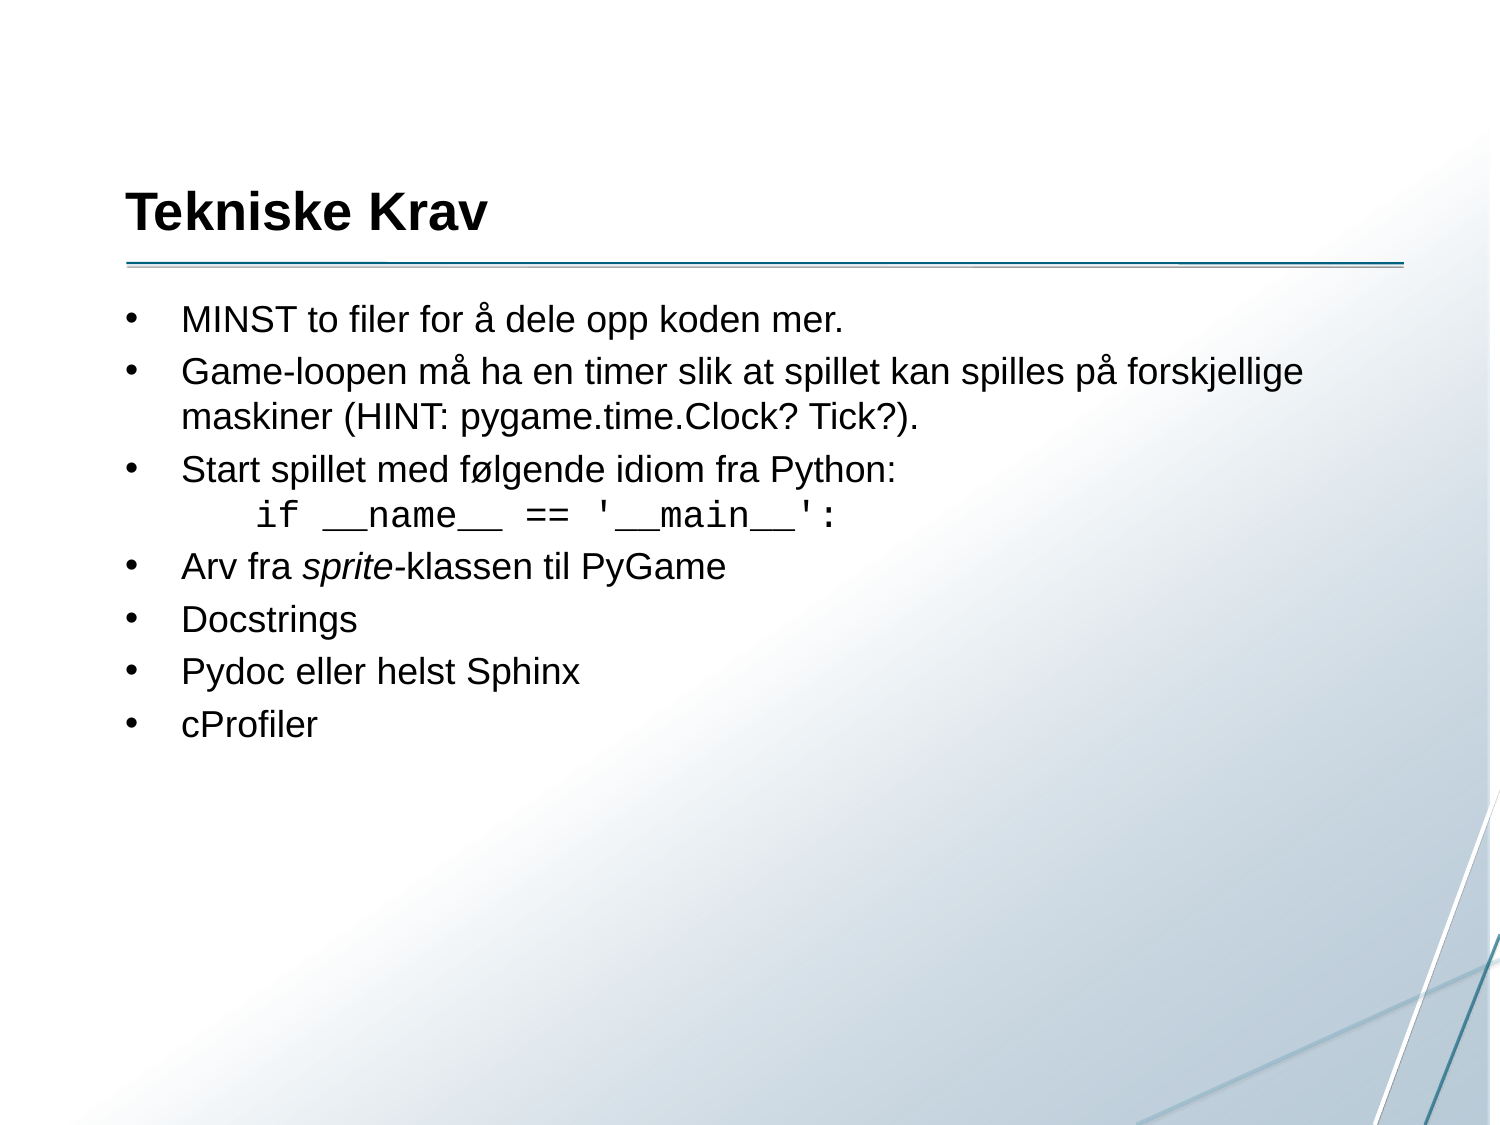

# Tekniske Krav
MINST to filer for å dele opp koden mer.
Game-loopen må ha en timer slik at spillet kan spilles på forskjellige maskiner (HINT: pygame.time.Clock? Tick?).
Start spillet med følgende idiom fra Python:
	if __name__ == '__main__':
Arv fra sprite-klassen til PyGame
Docstrings
Pydoc eller helst Sphinx
cProfiler